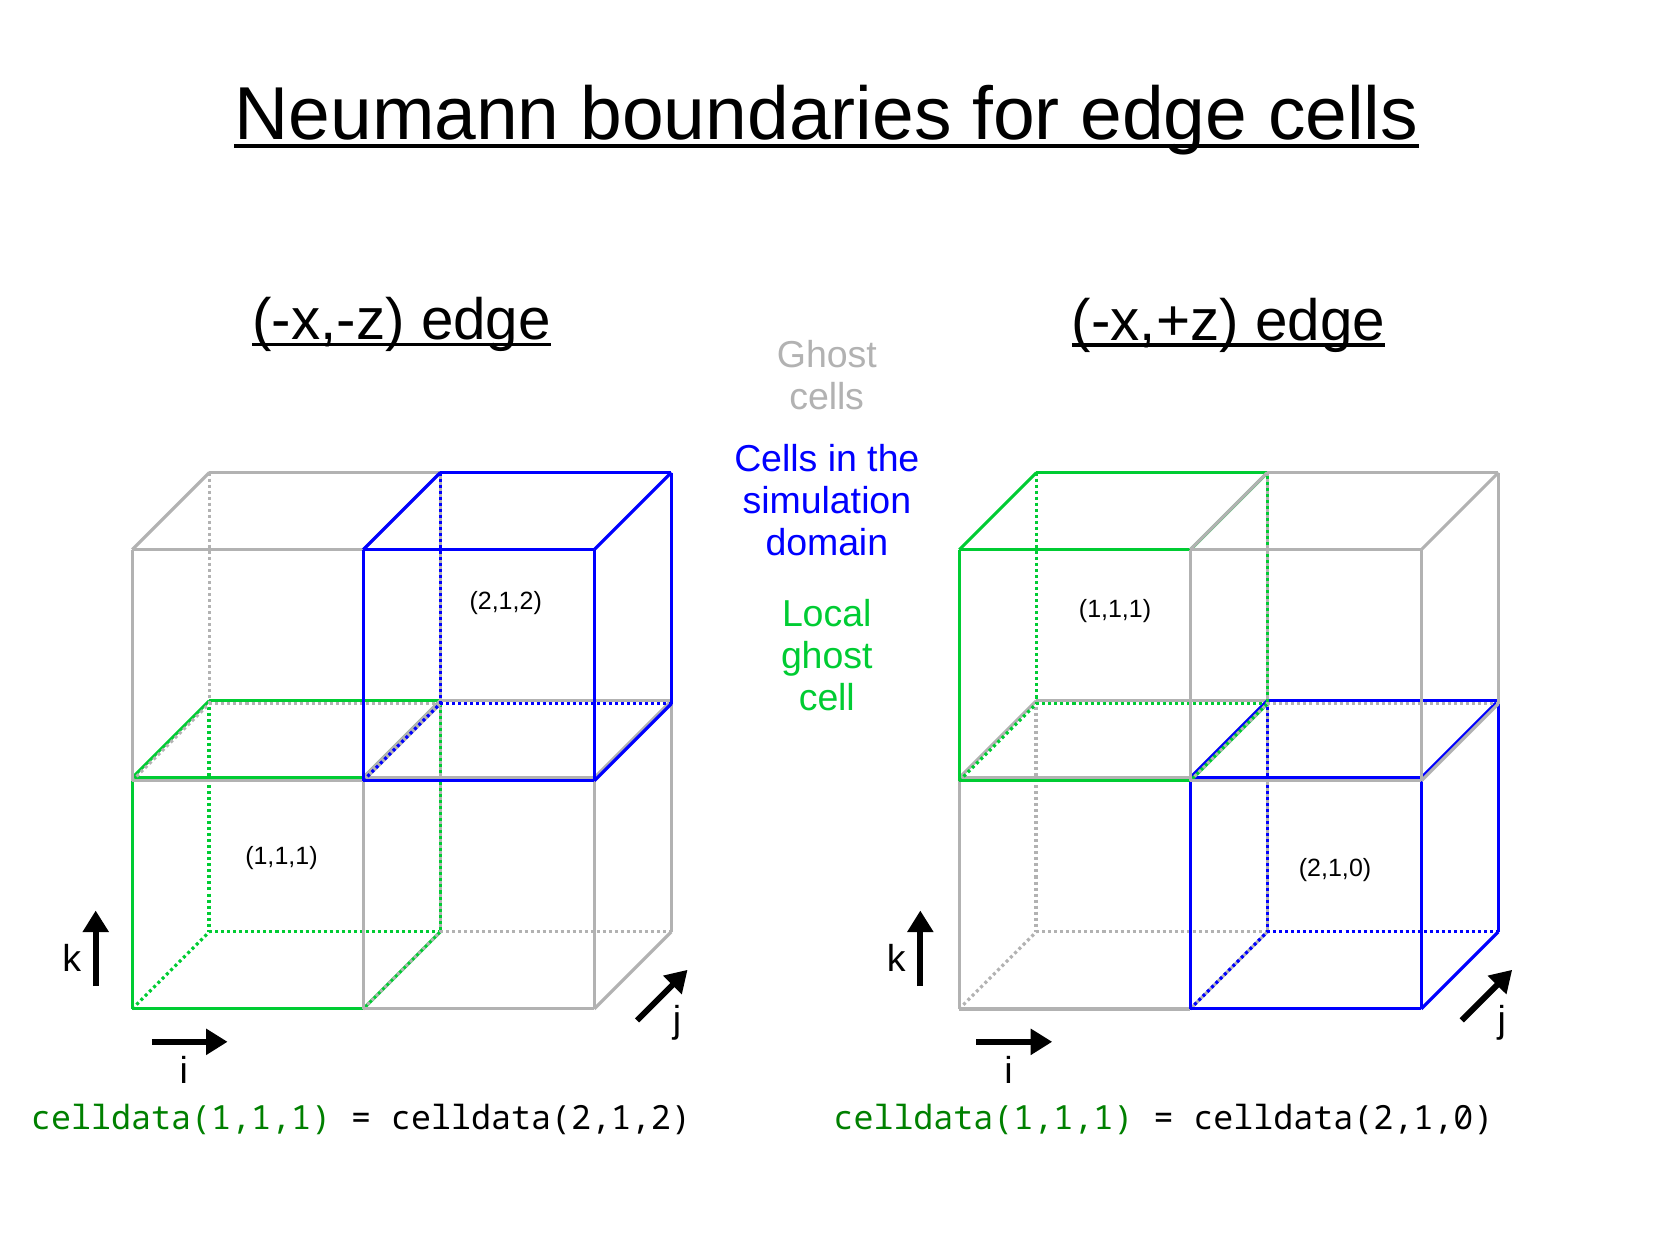

Neumann boundaries for edge cells
(-x,-z) edge
(-x,+z) edge
Ghost
cells
Cells in the simulation domain
(2,1,2)
Local ghost
cell
(1,1,1)
(1,1,1)
(2,1,0)
k
j
i
k
j
i
celldata(1,1,1) = celldata(2,1,2)
celldata(1,1,1) = celldata(2,1,0)